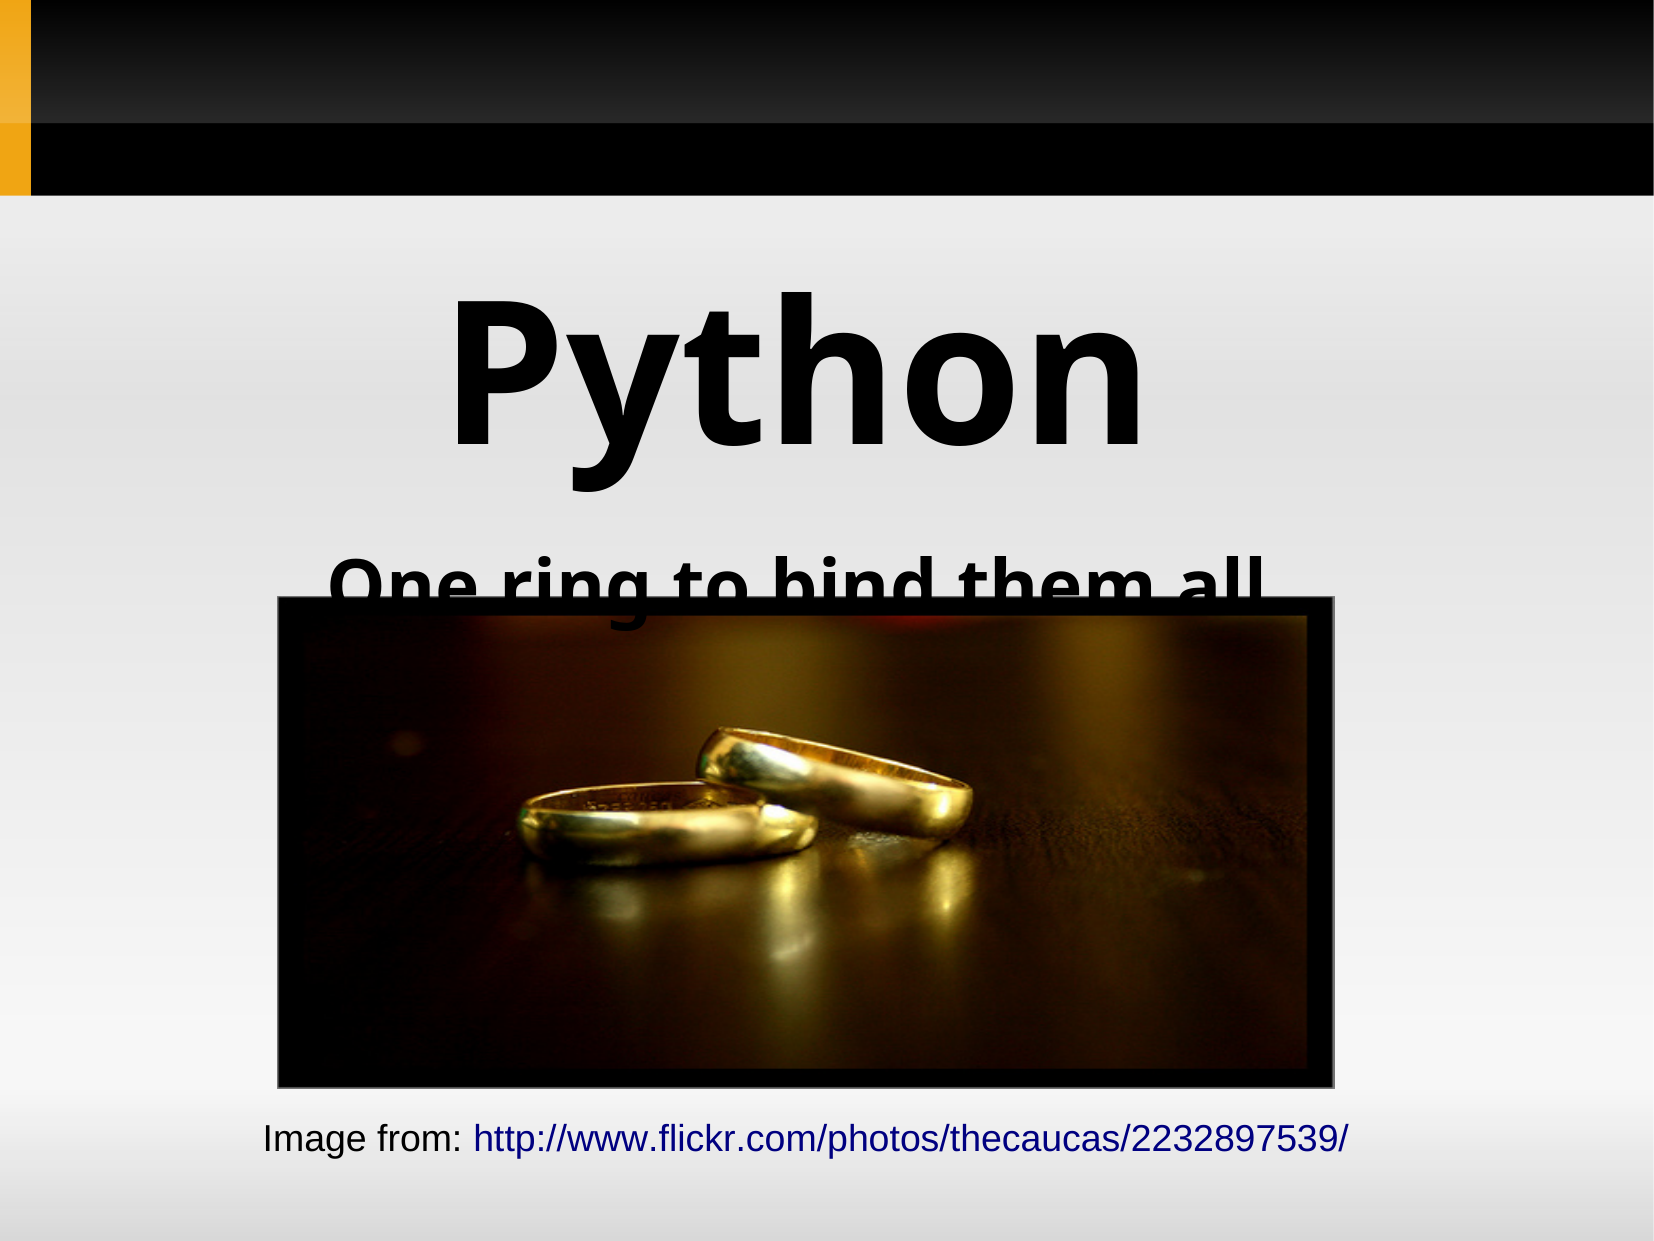

#
Python
One ring to bind them all
Image from: http://www.flickr.com/photos/thecaucas/2232897539/